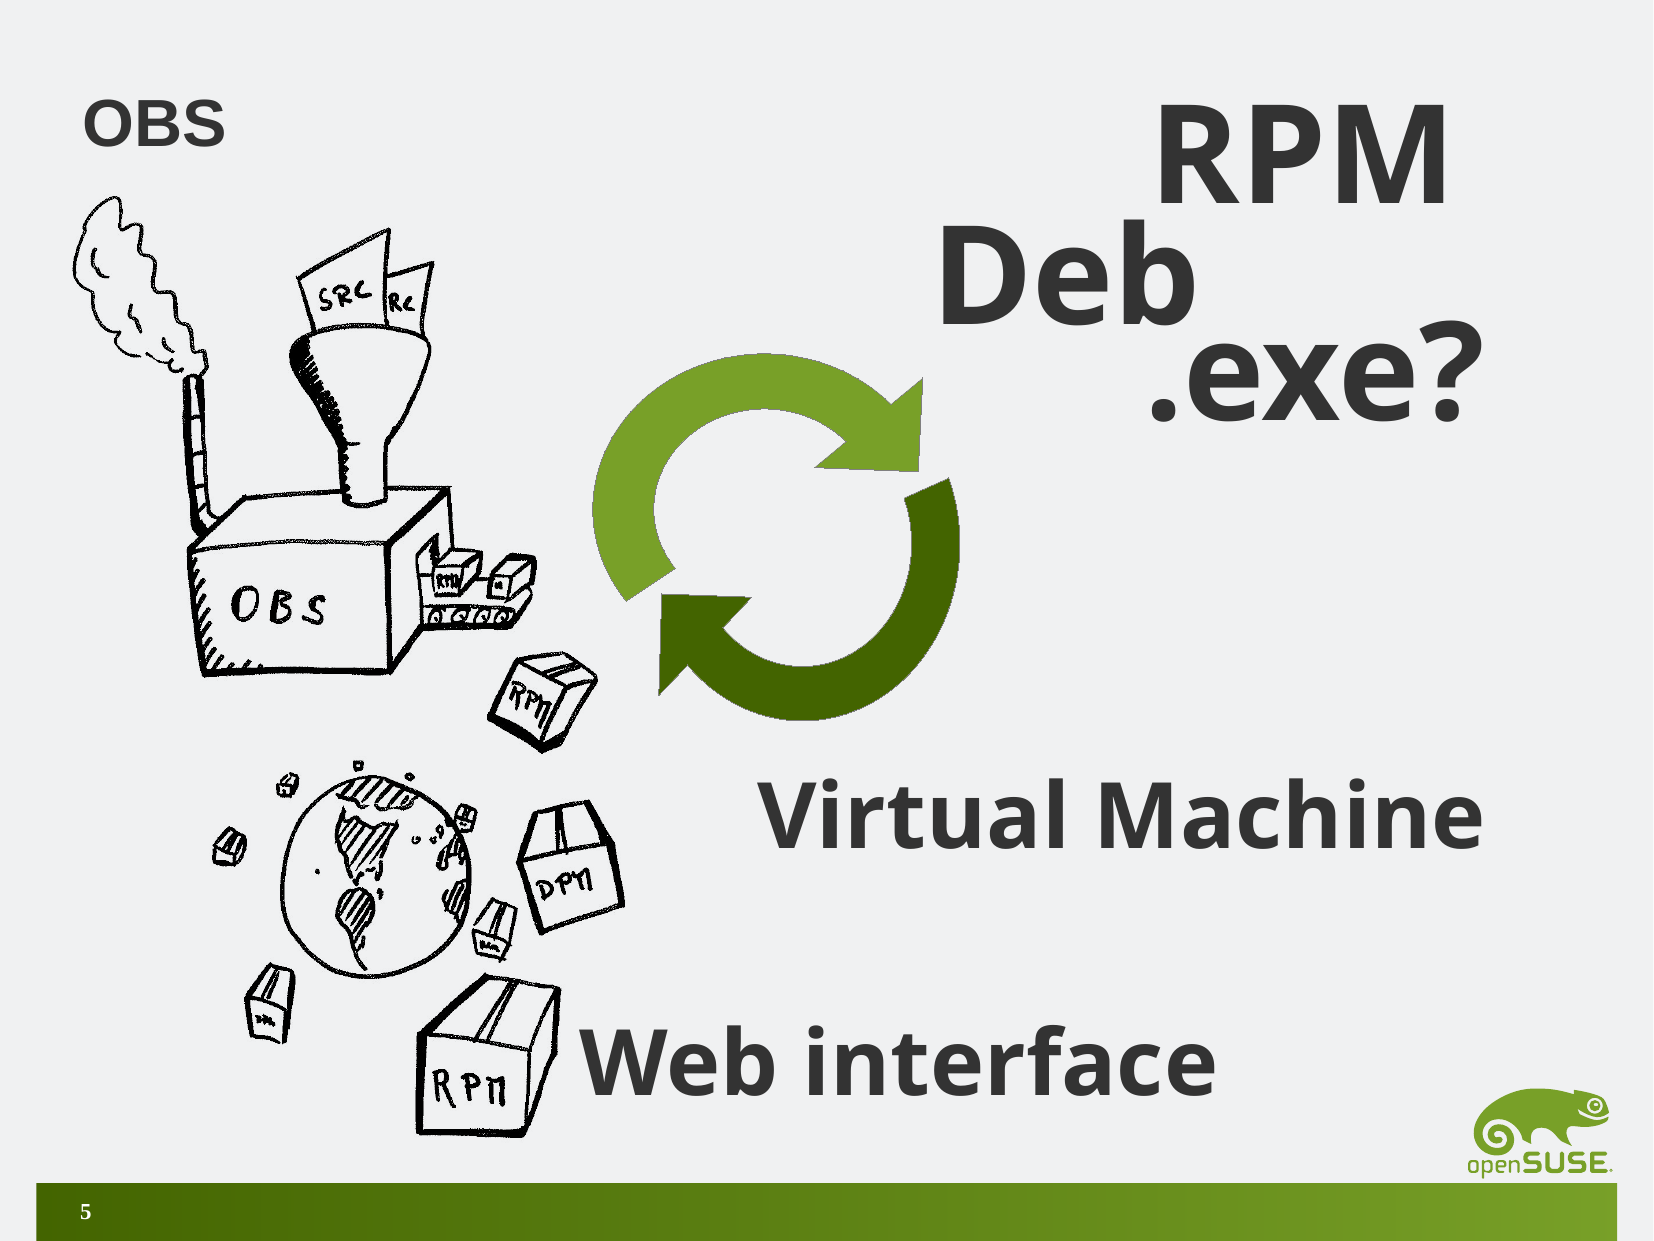

# OBS
RPM
Deb
.exe?
Virtual Machine
Web interface
5